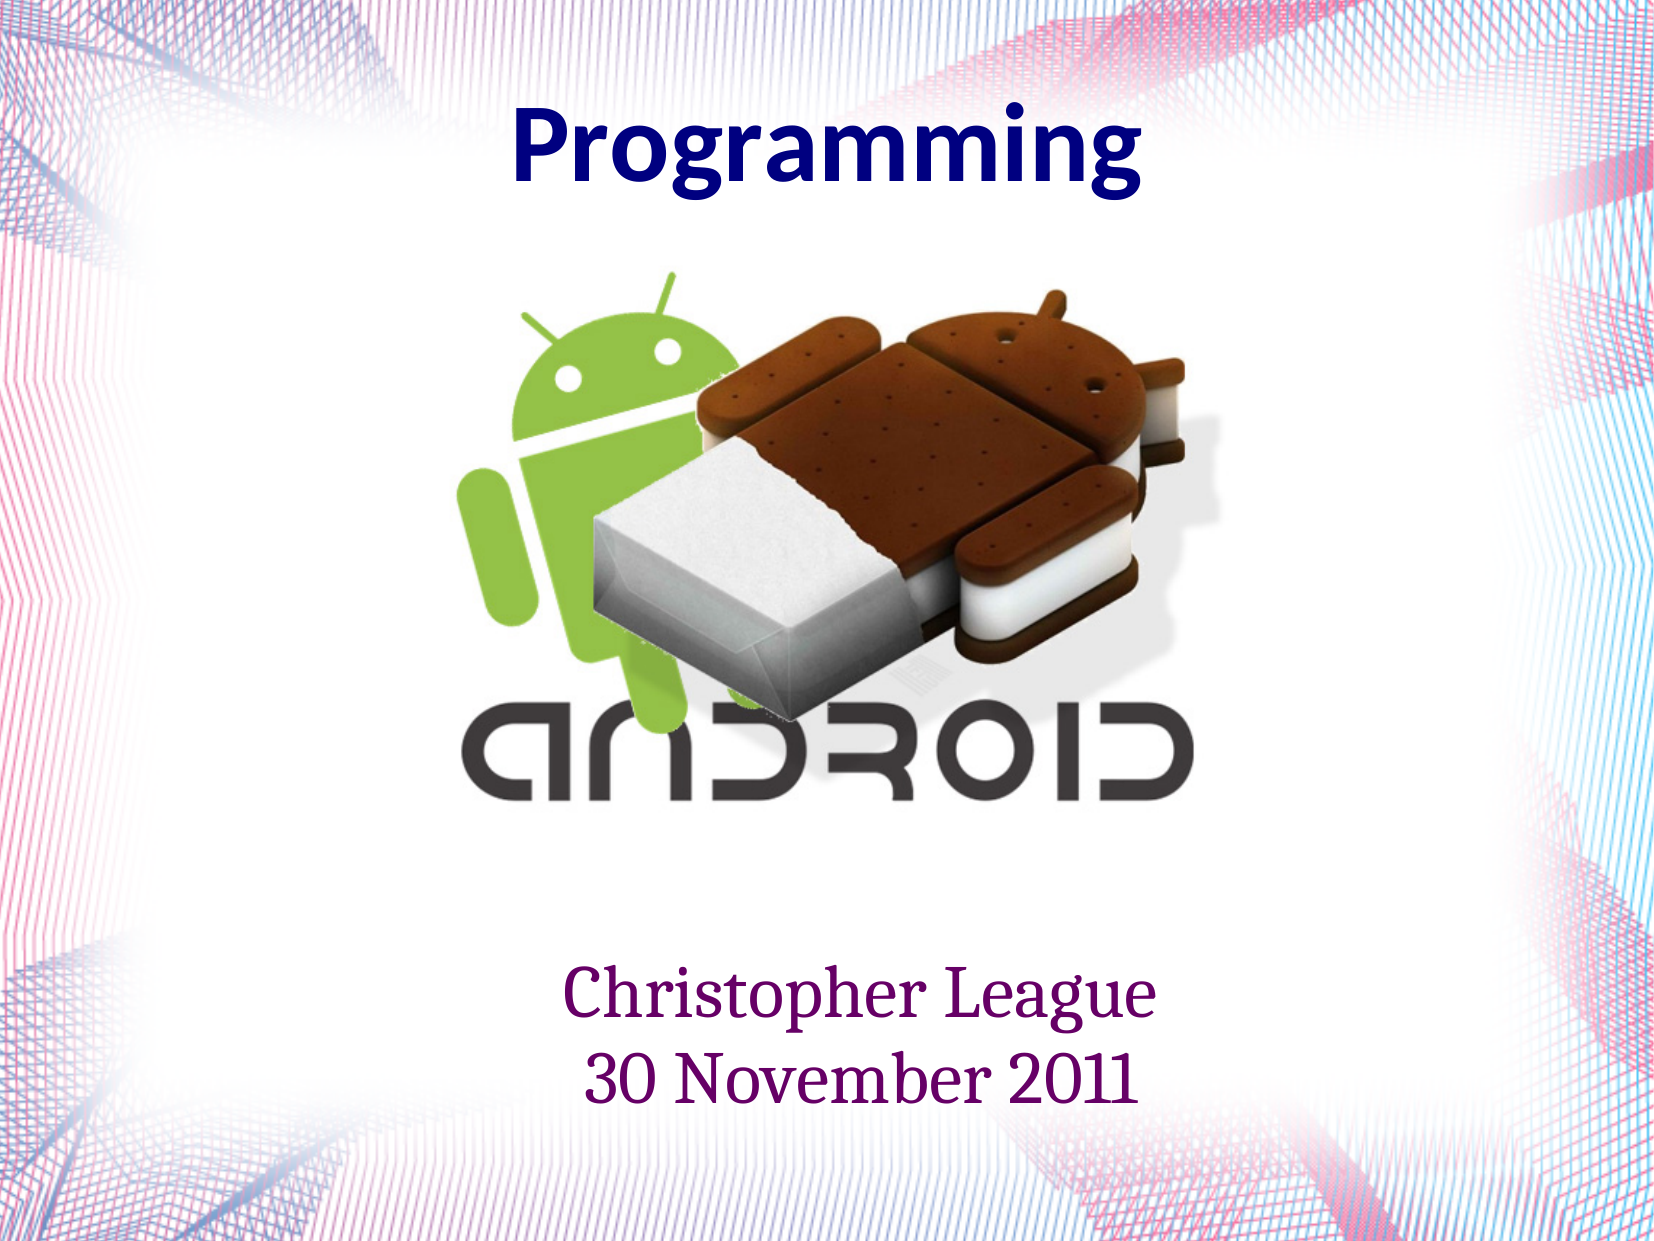

# Programming
Christopher League
30 November 2011